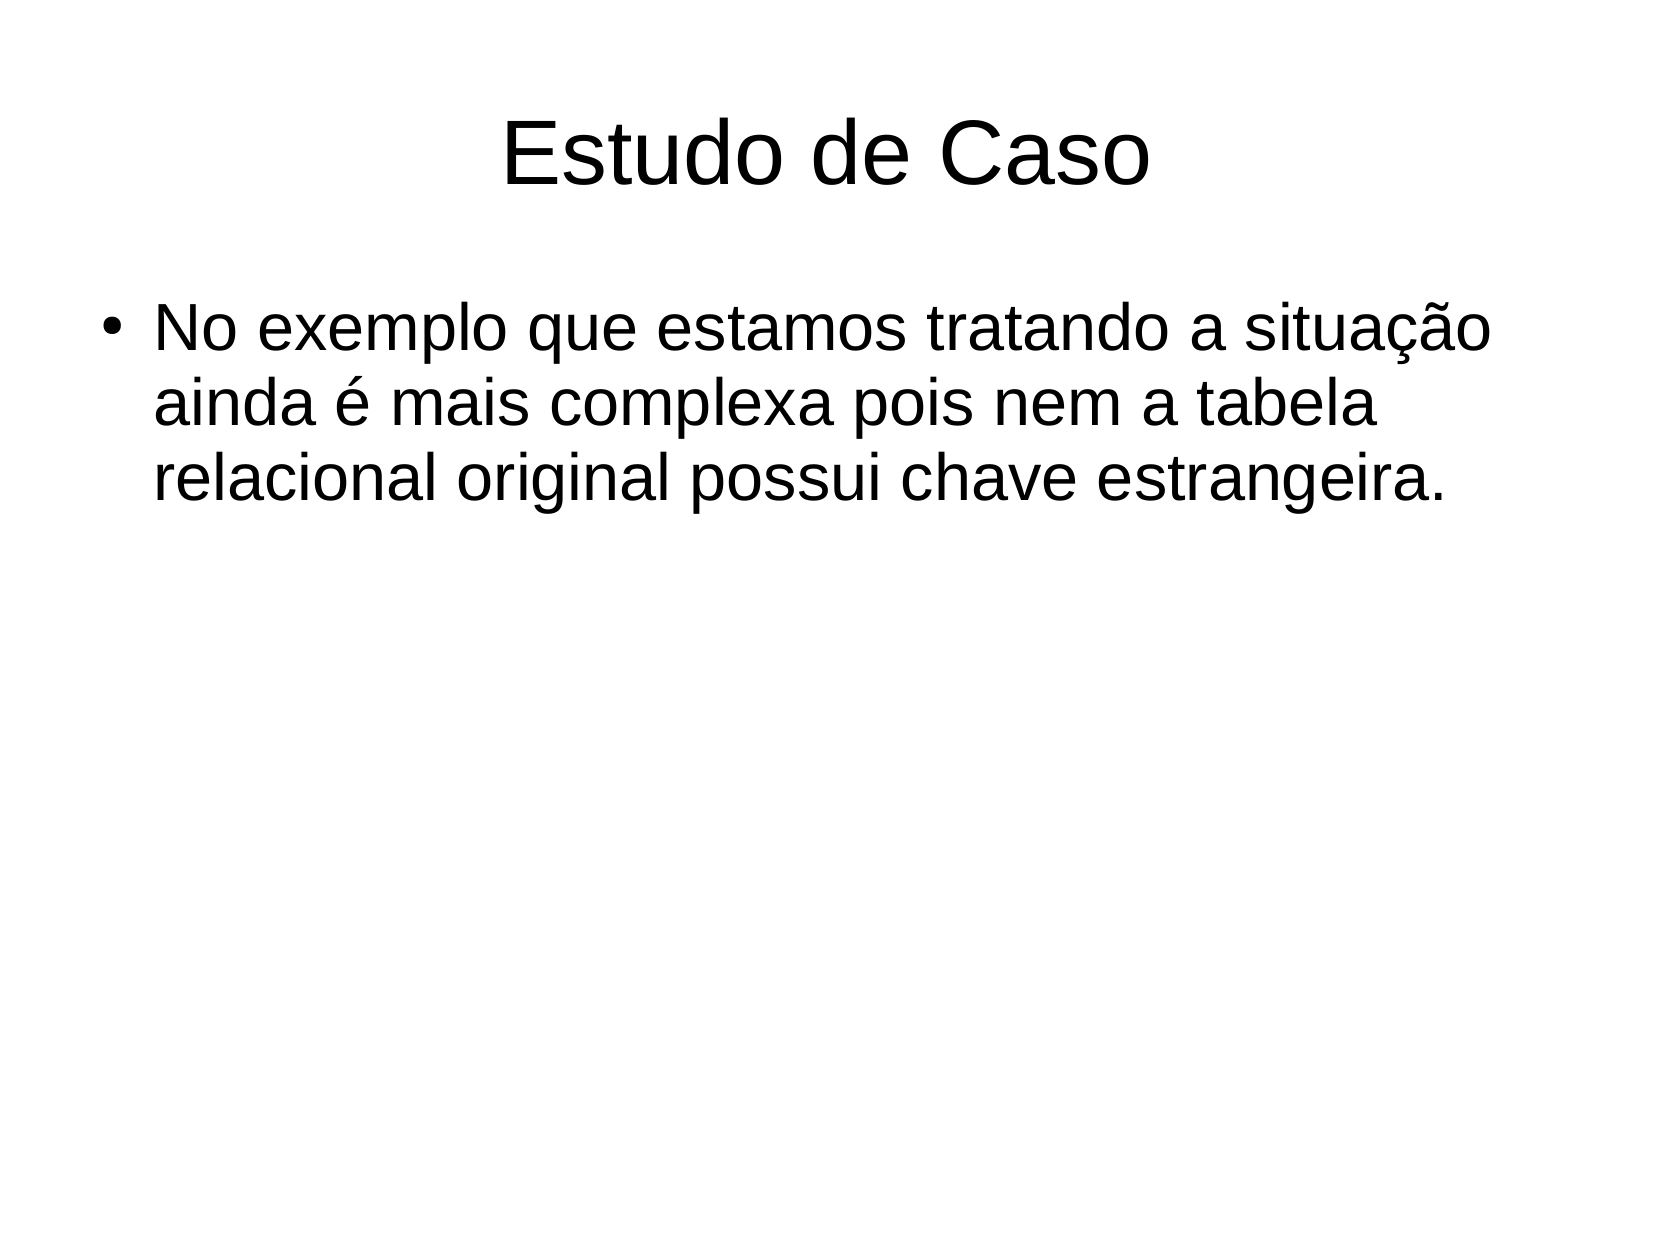

# Estudo de Caso
No exemplo que estamos tratando a situação ainda é mais complexa pois nem a tabela relacional original possui chave estrangeira.